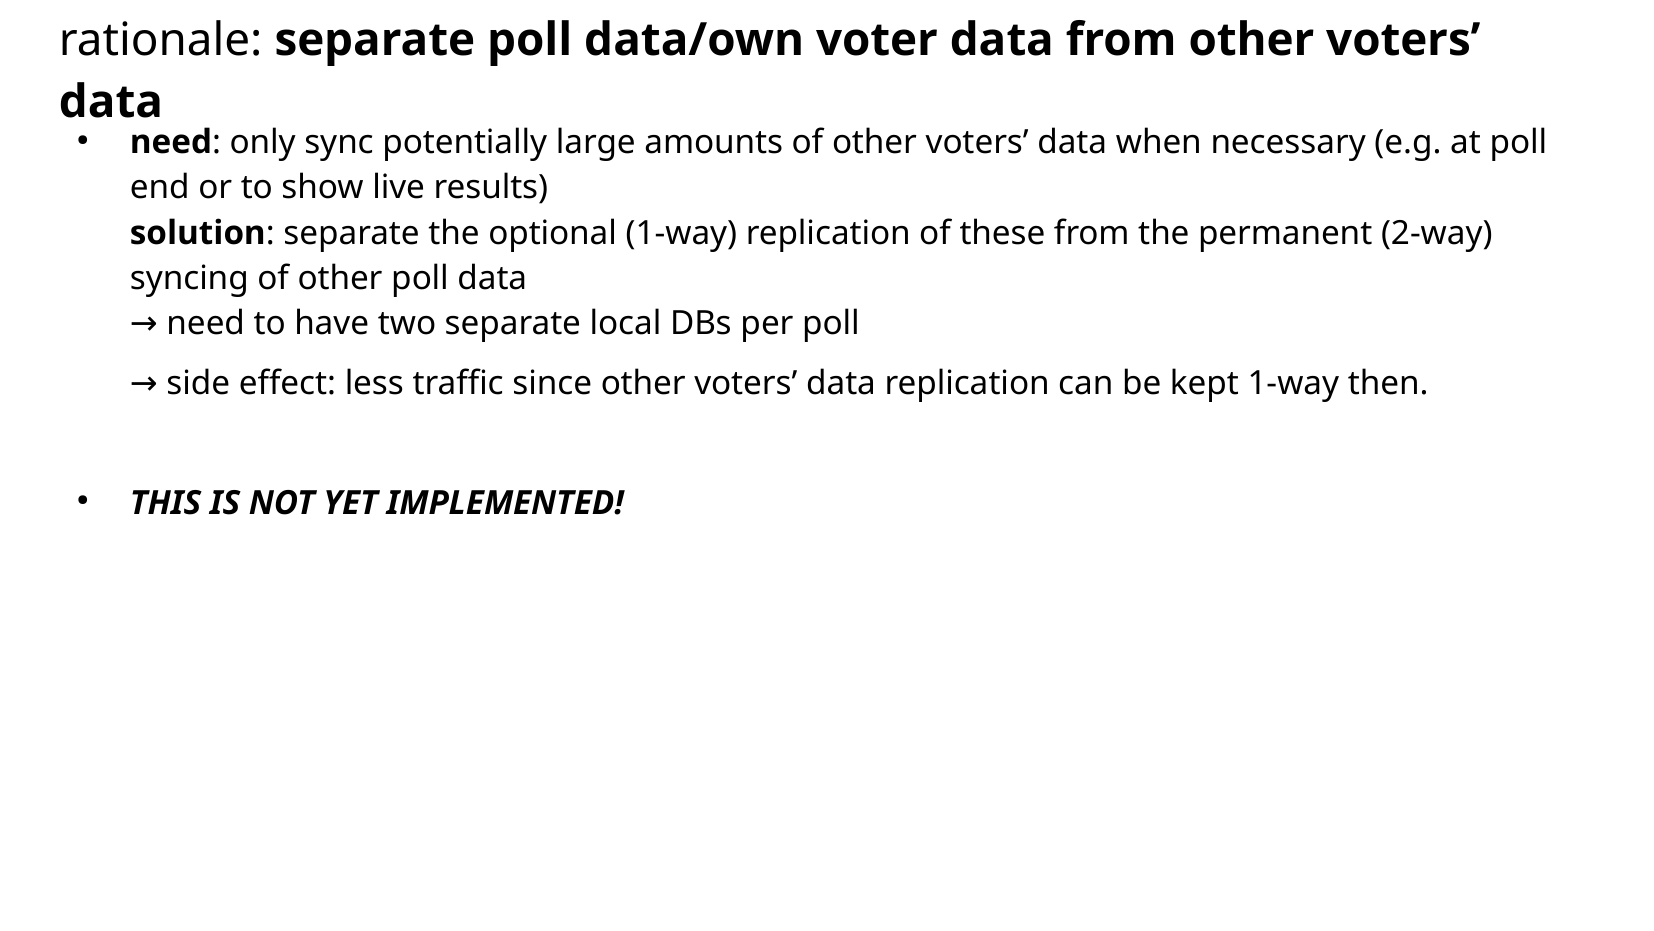

# rationale: separate poll data/own voter data from other voters’ data
need: only sync potentially large amounts of other voters’ data when necessary (e.g. at poll end or to show live results)
solution: separate the optional (1-way) replication of these from the permanent (2-way) syncing of other poll data
→ need to have two separate local DBs per poll
→ side effect: less traffic since other voters’ data replication can be kept 1-way then.
THIS IS NOT YET IMPLEMENTED!